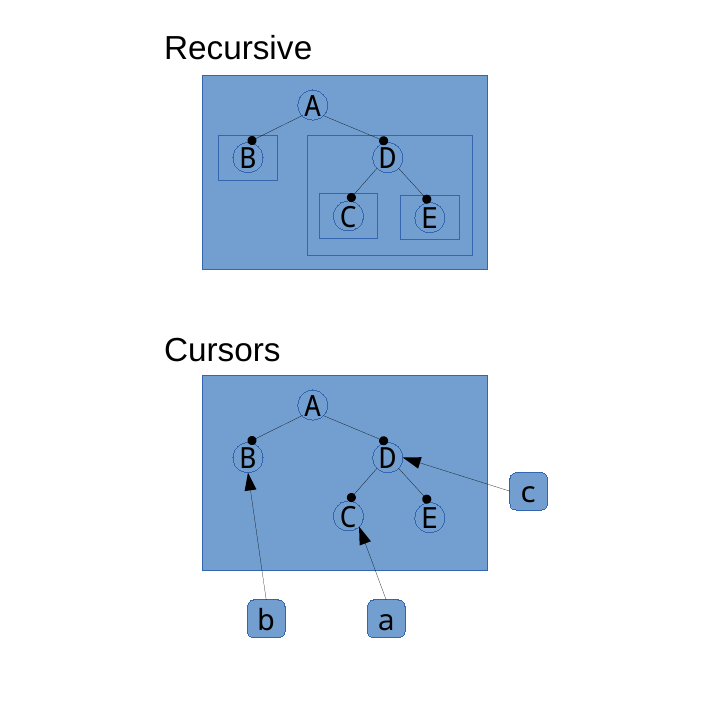

Recursive
A
B
D
C
E
Cursors
A
B
D
c
C
E
b
a